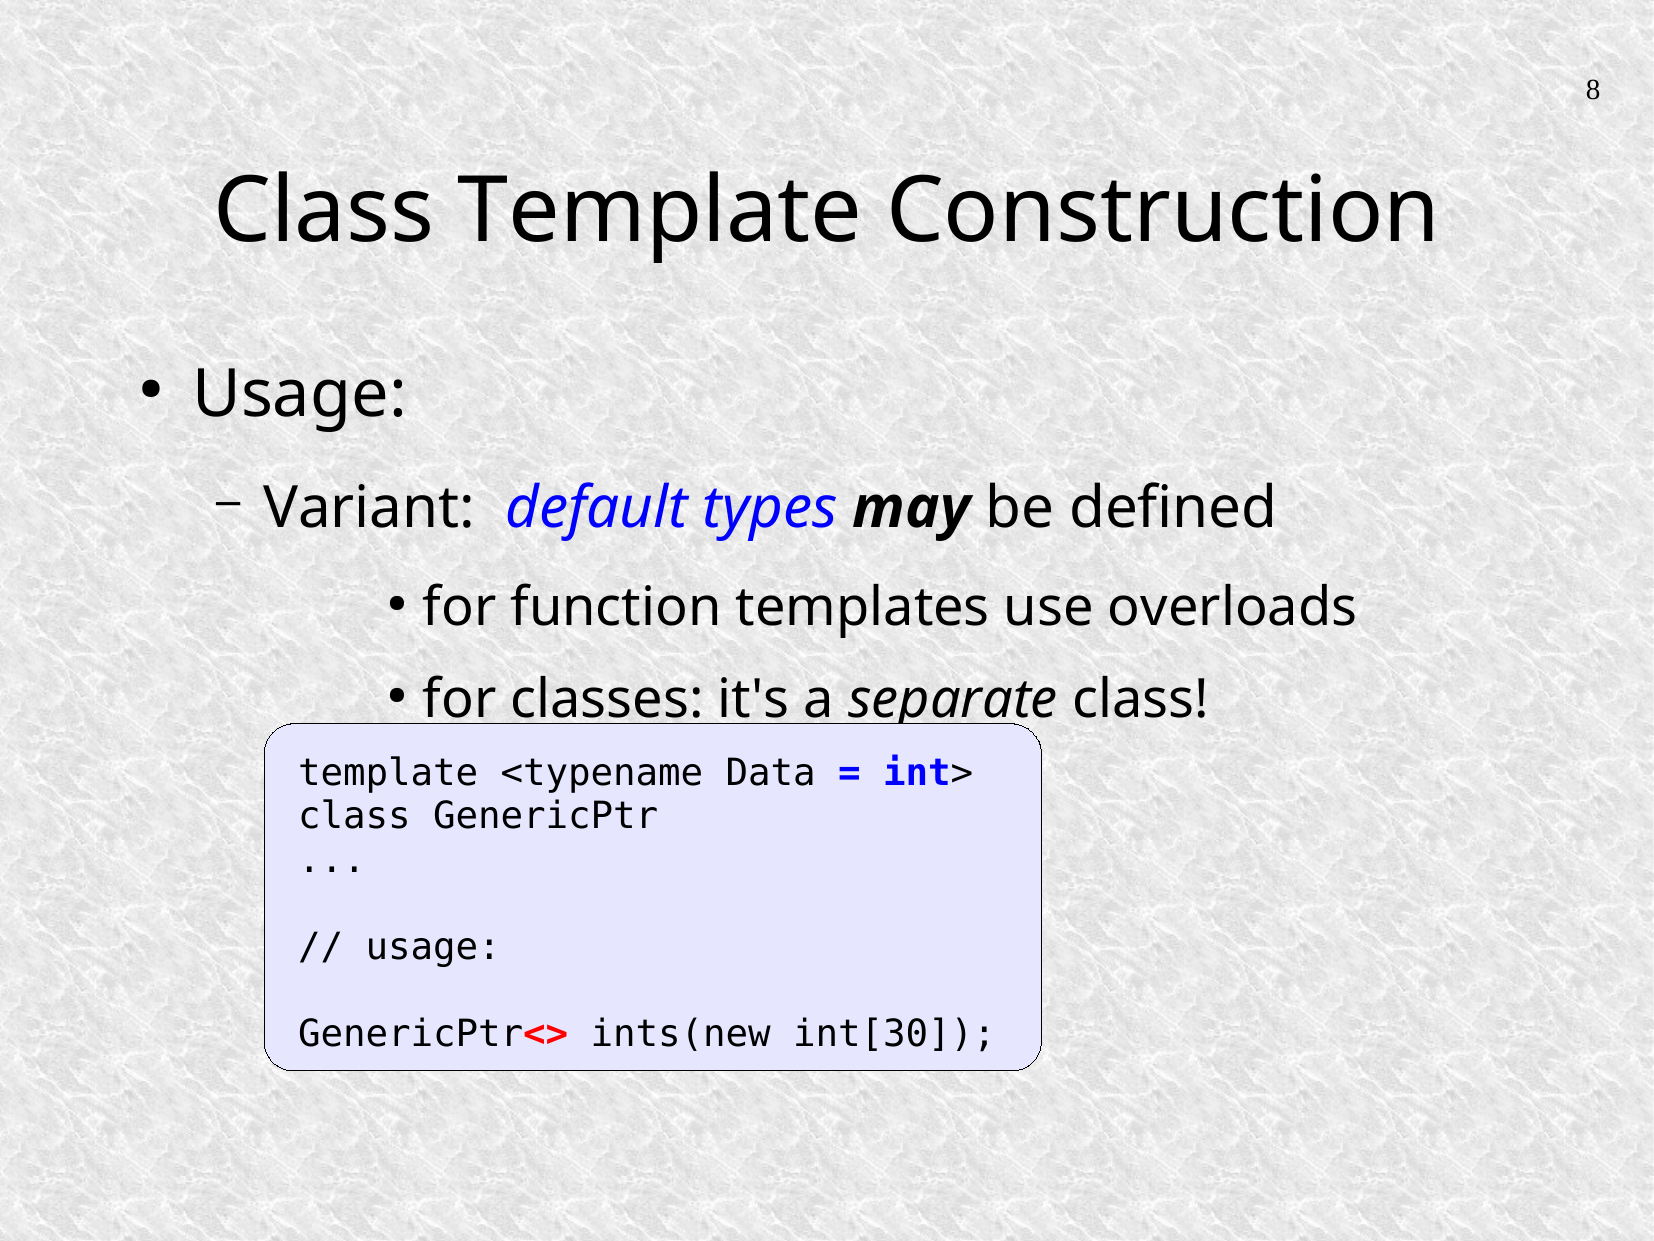

8
# Class Template Construction
Usage:
Variant: default types may be defined
for function templates use overloads
for classes: it's a separate class!
template <typename Data = int>
class GenericPtr
...
// usage:
GenericPtr<> ints(new int[30]);